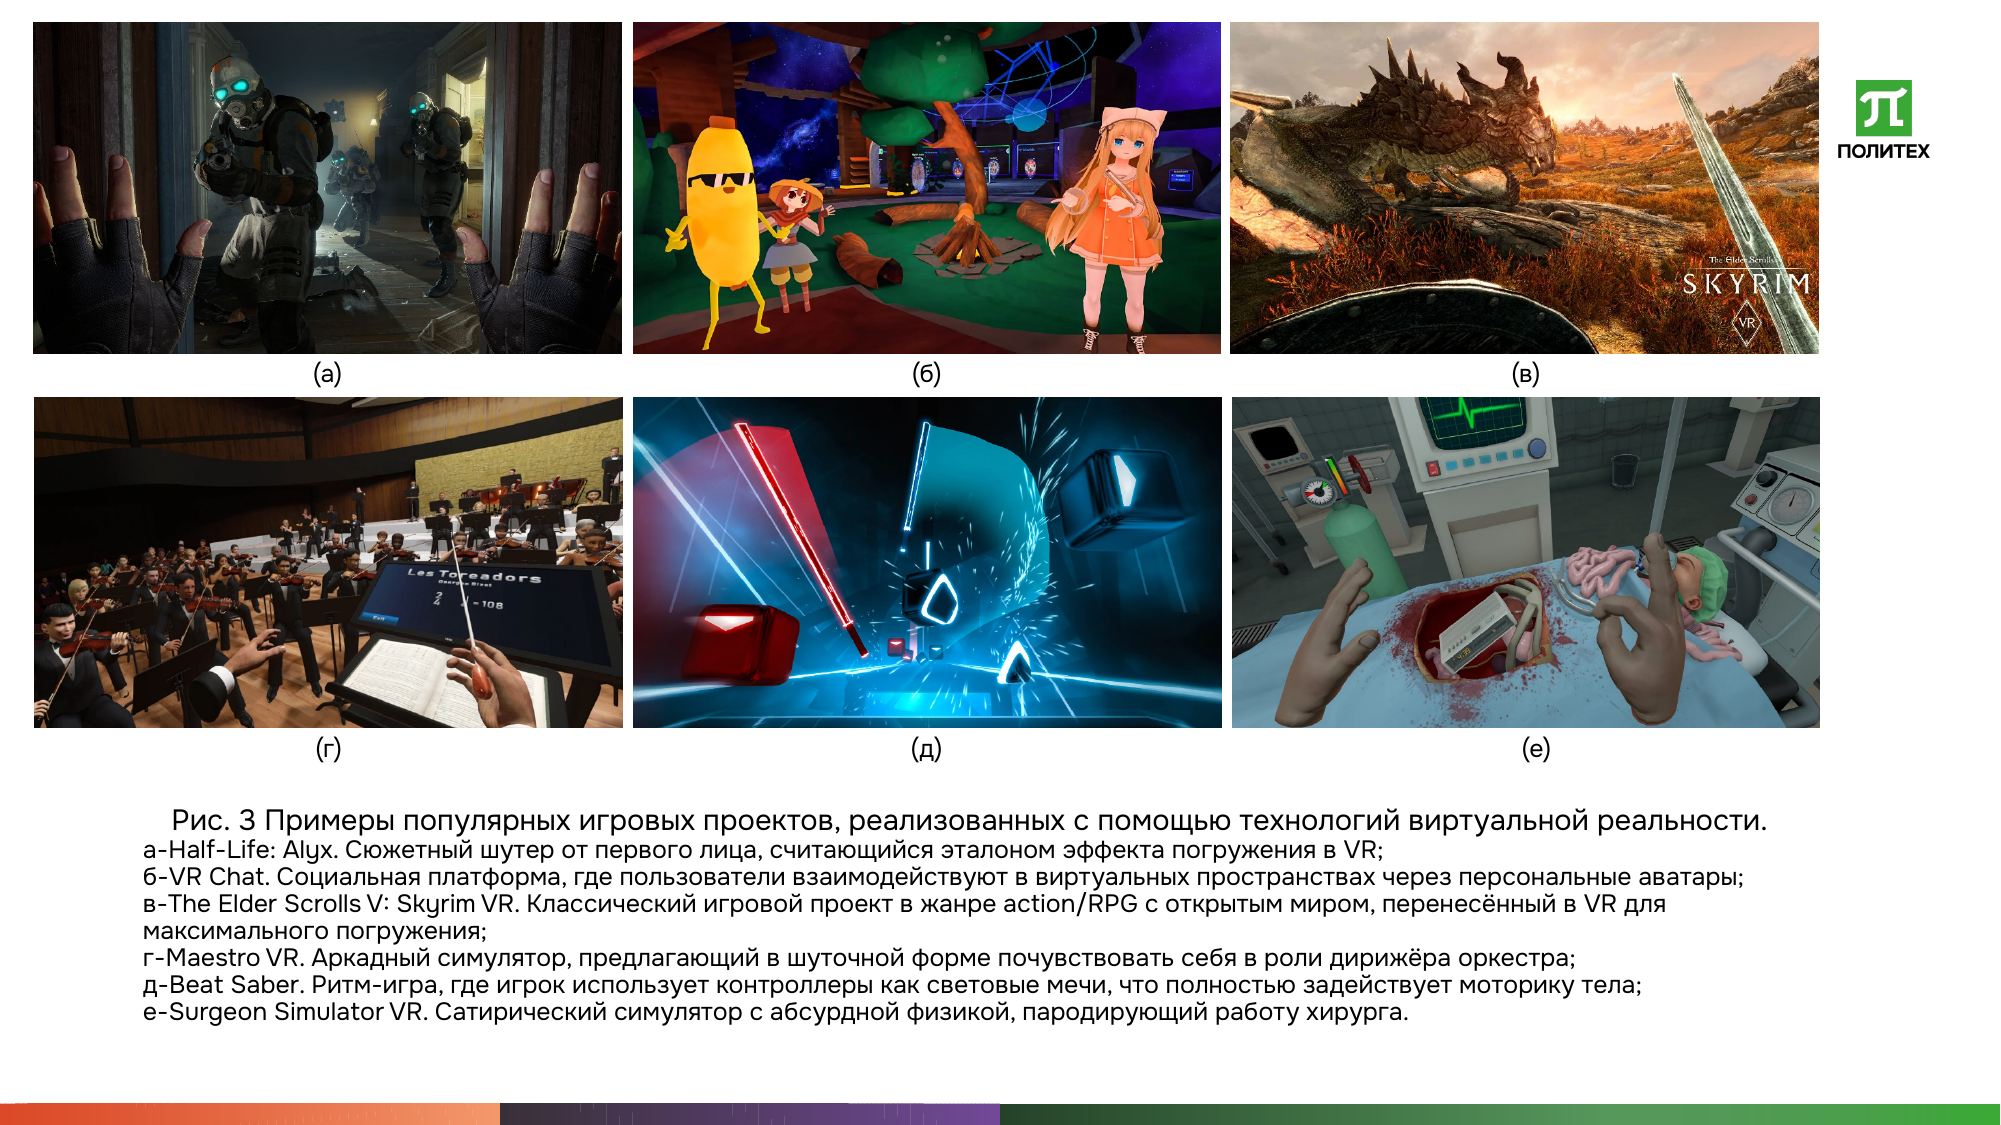

(а)
(б)
(в)
(г)
(д)
(е)
Рис. 3 Примеры популярных игровых проектов, реализованных с помощью технологий виртуальной реальности.
а-Half-Life: Alyx. Сюжетный шутер от первого лица, считающийся эталоном эффекта погружения в VR;
б-VR Chat. Социальная платформа, где пользователи взаимодействуют в виртуальных пространствах через персональные аватары;
в-The Elder Scrolls V: Skyrim VR. Классический игровой проект в жанре action/RPG с открытым миром, перенесённый в VR для максимального погружения;
г-Maestro VR. Аркадный симулятор, предлагающий в шуточной форме почувствовать себя в роли дирижёра оркестра;
д-Beat Saber. Ритм-игра, где игрок использует контроллеры как световые мечи, что полностью задействует моторику тела;
е-Surgeon Simulator VR. Сатирический симулятор с абсурдной физикой, пародирующий работу хирурга.